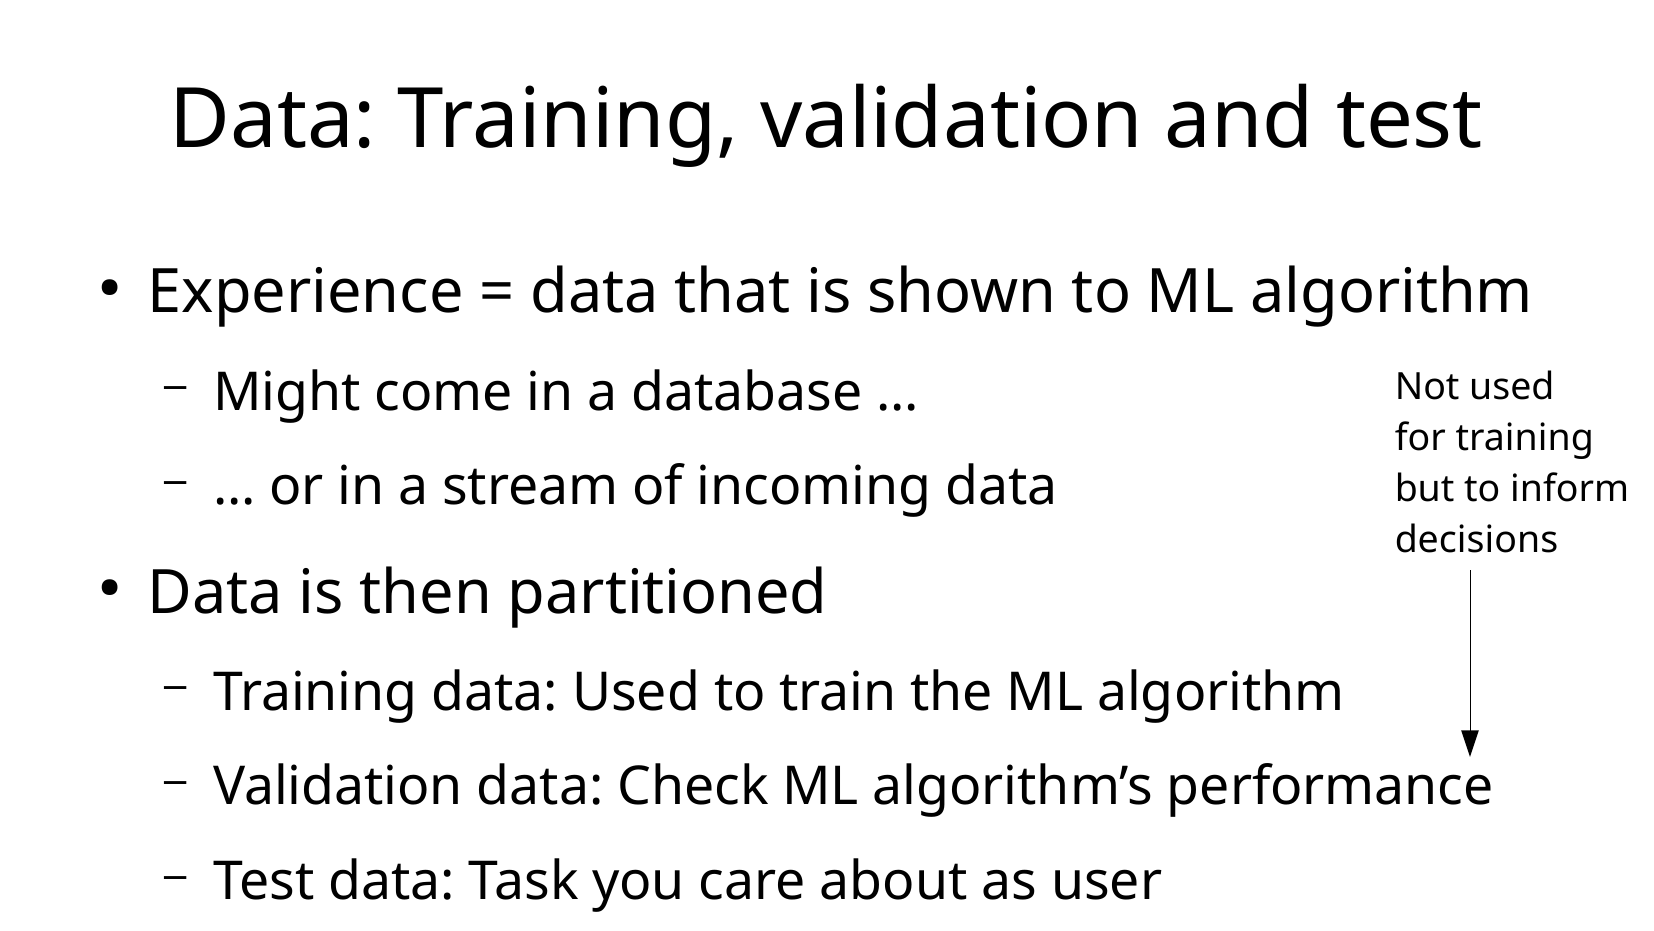

# Data: Training, validation and test
Experience = data that is shown to ML algorithm
Might come in a database …
… or in a stream of incoming data
Data is then partitioned
Training data: Used to train the ML algorithm
Validation data: Check ML algorithm’s performance
Test data: Task you care about as user
Not used
for training
but to inform
decisions